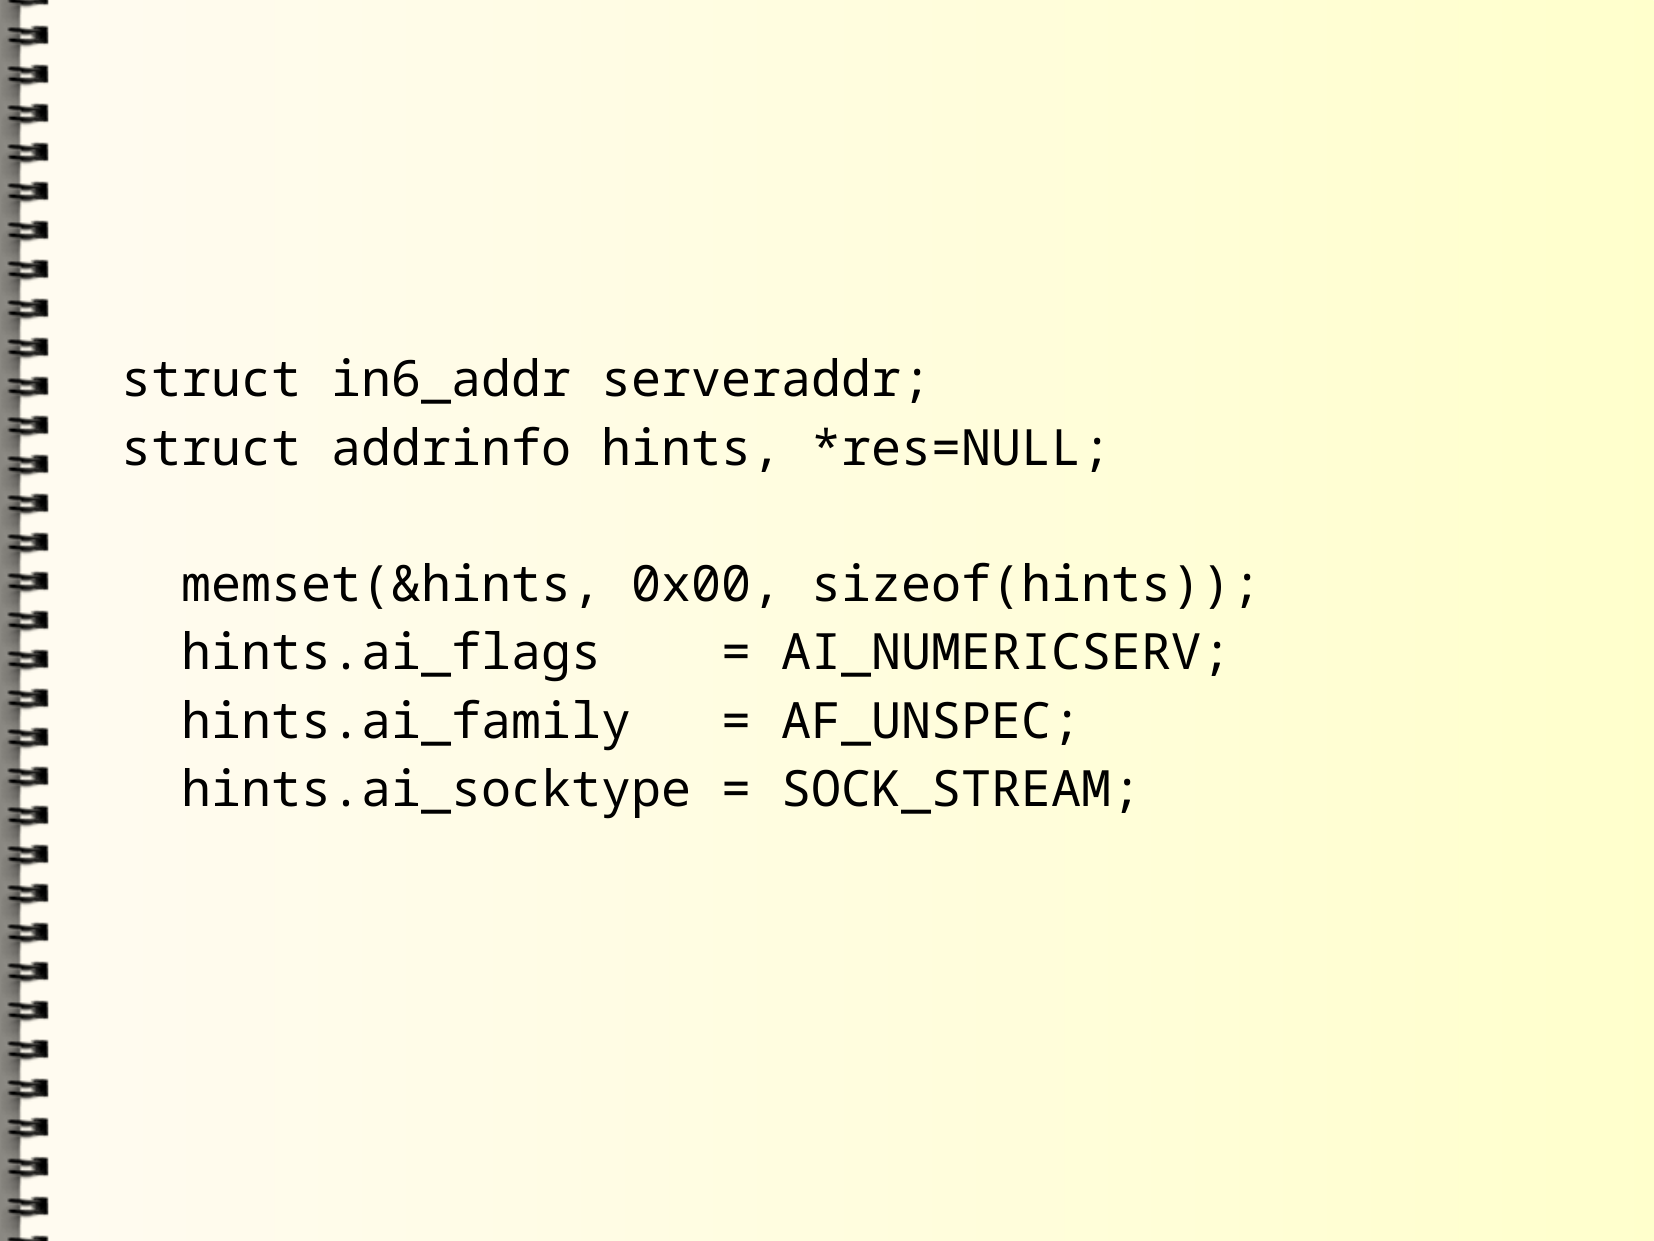

# struct in6_addr serveraddr;
struct addrinfo hints, *res=NULL;
 memset(&hints, 0x00, sizeof(hints));
 hints.ai_flags = AI_NUMERICSERV;
 hints.ai_family = AF_UNSPEC;
 hints.ai_socktype = SOCK_STREAM;